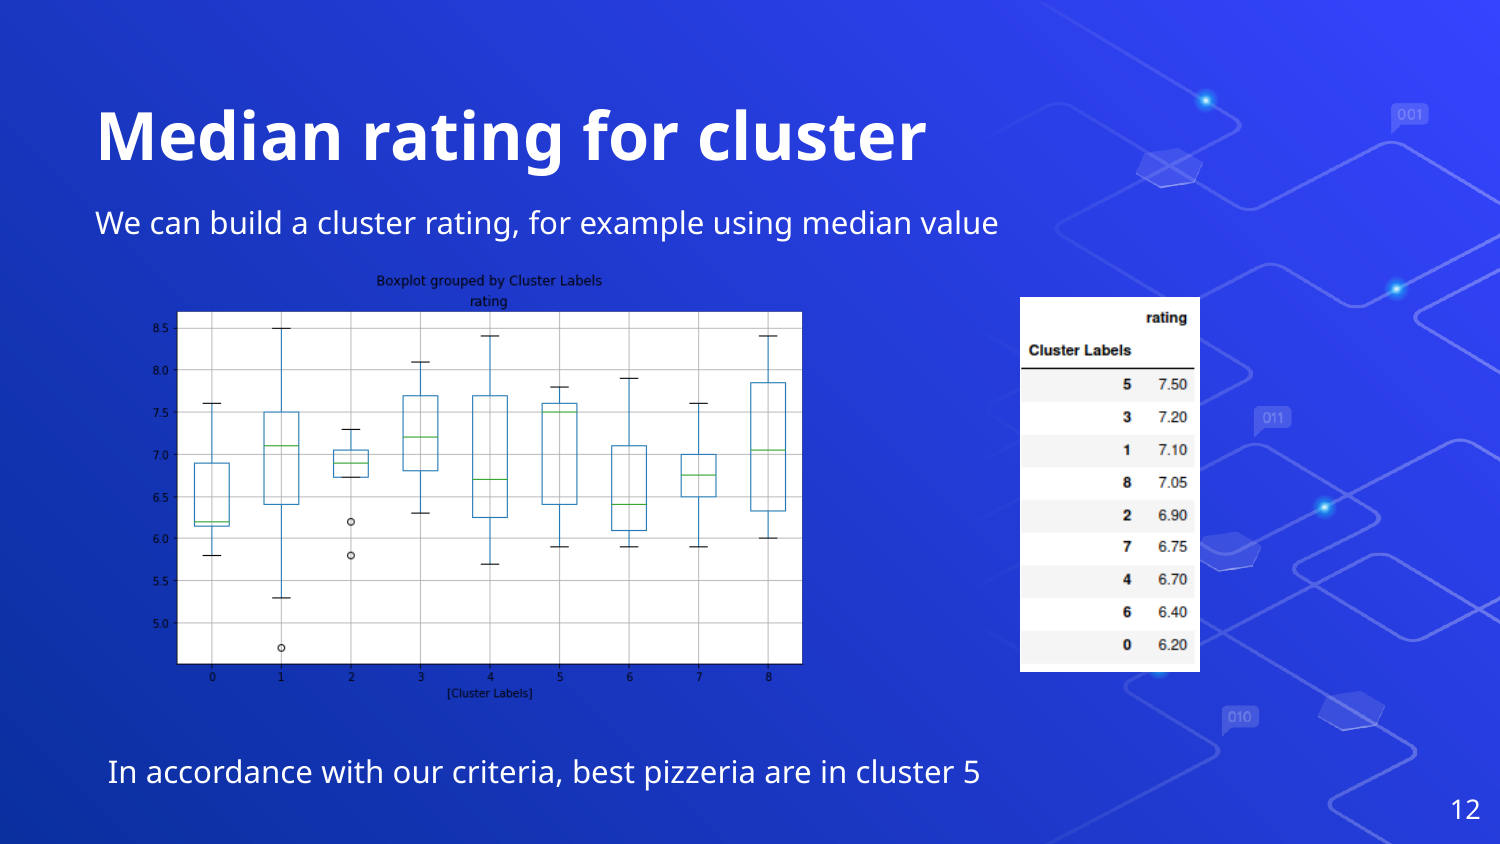

Median rating for cluster
We can build a cluster rating, for example using median value
In accordance with our criteria, best pizzeria are in cluster 5